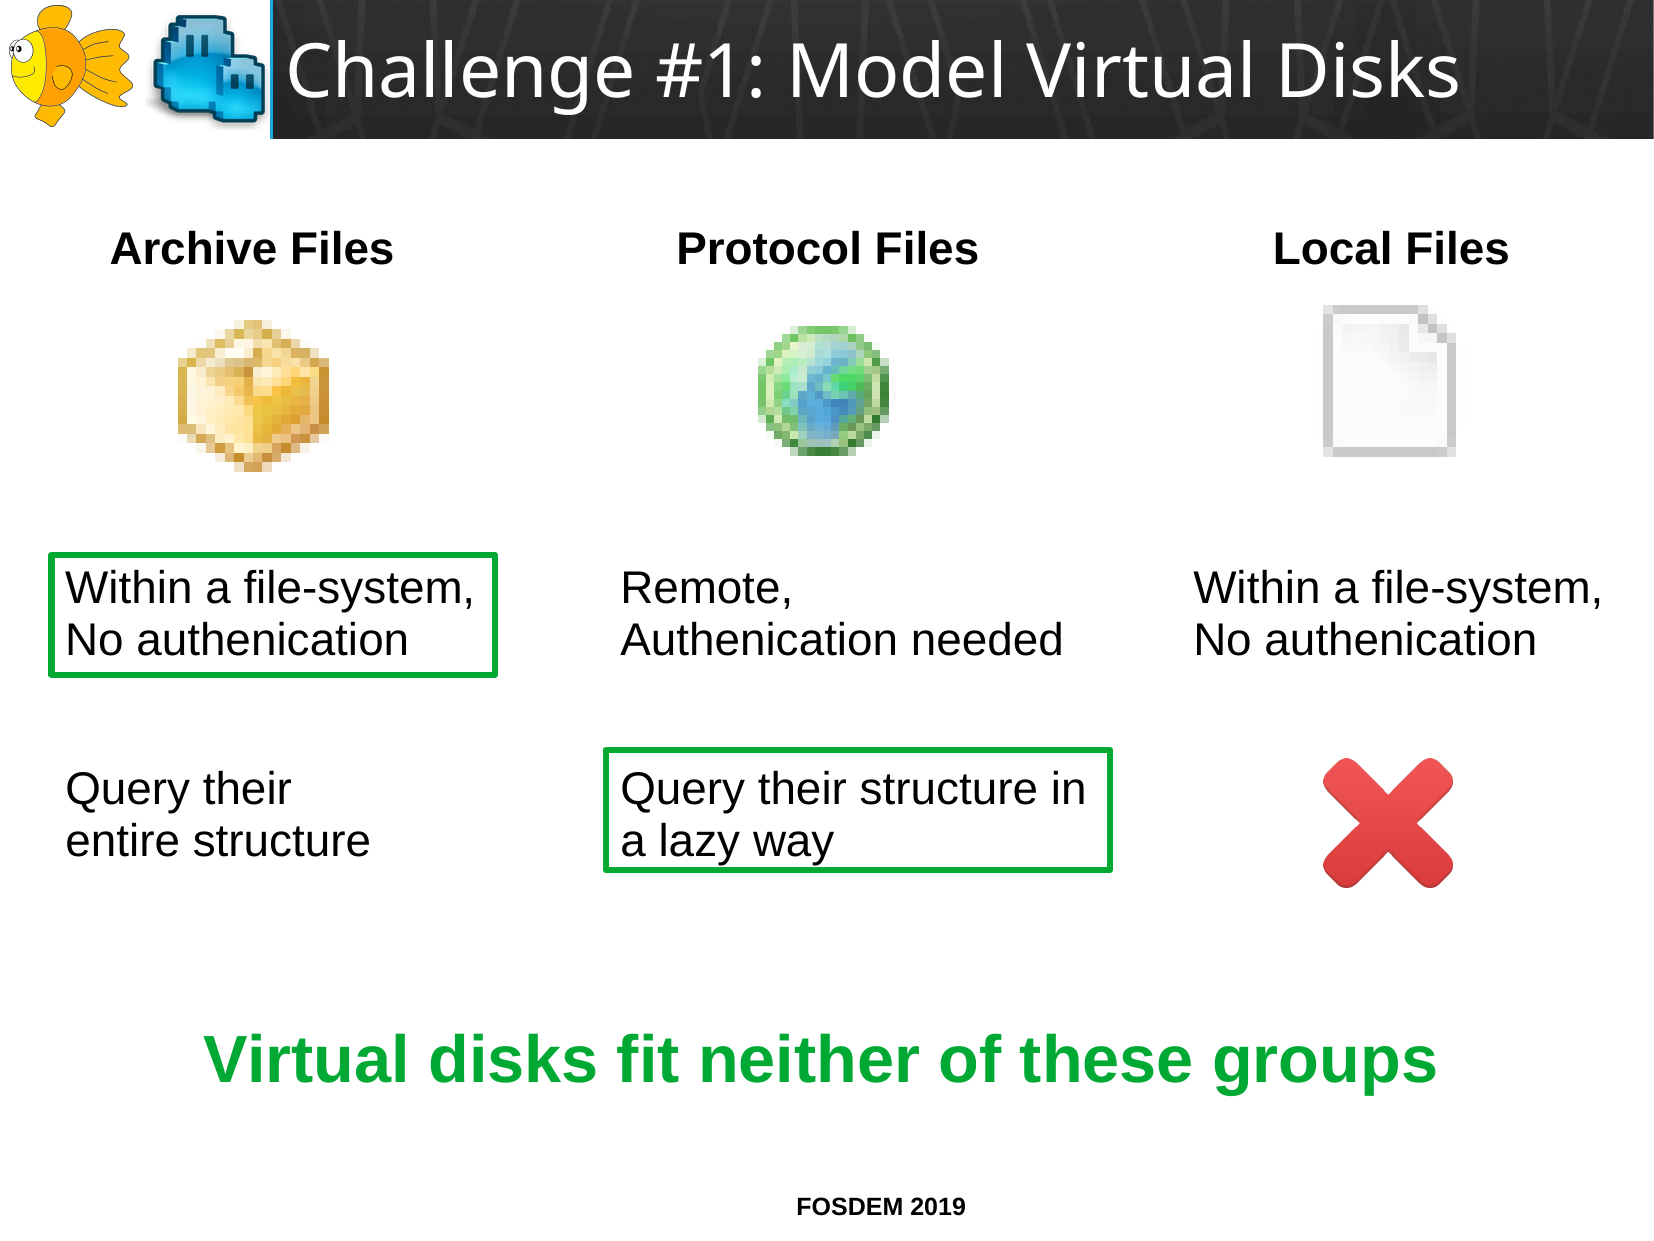

# Challenge #1: Model Virtual Disks
Archive Files
Protocol Files
Local Files
Within a file-system,
No authenication
Remote,
Authenication needed
Within a file-system,
No authenication
Query their
entire structure
Query their structure in a lazy way
Virtual disks fit neither of these groups